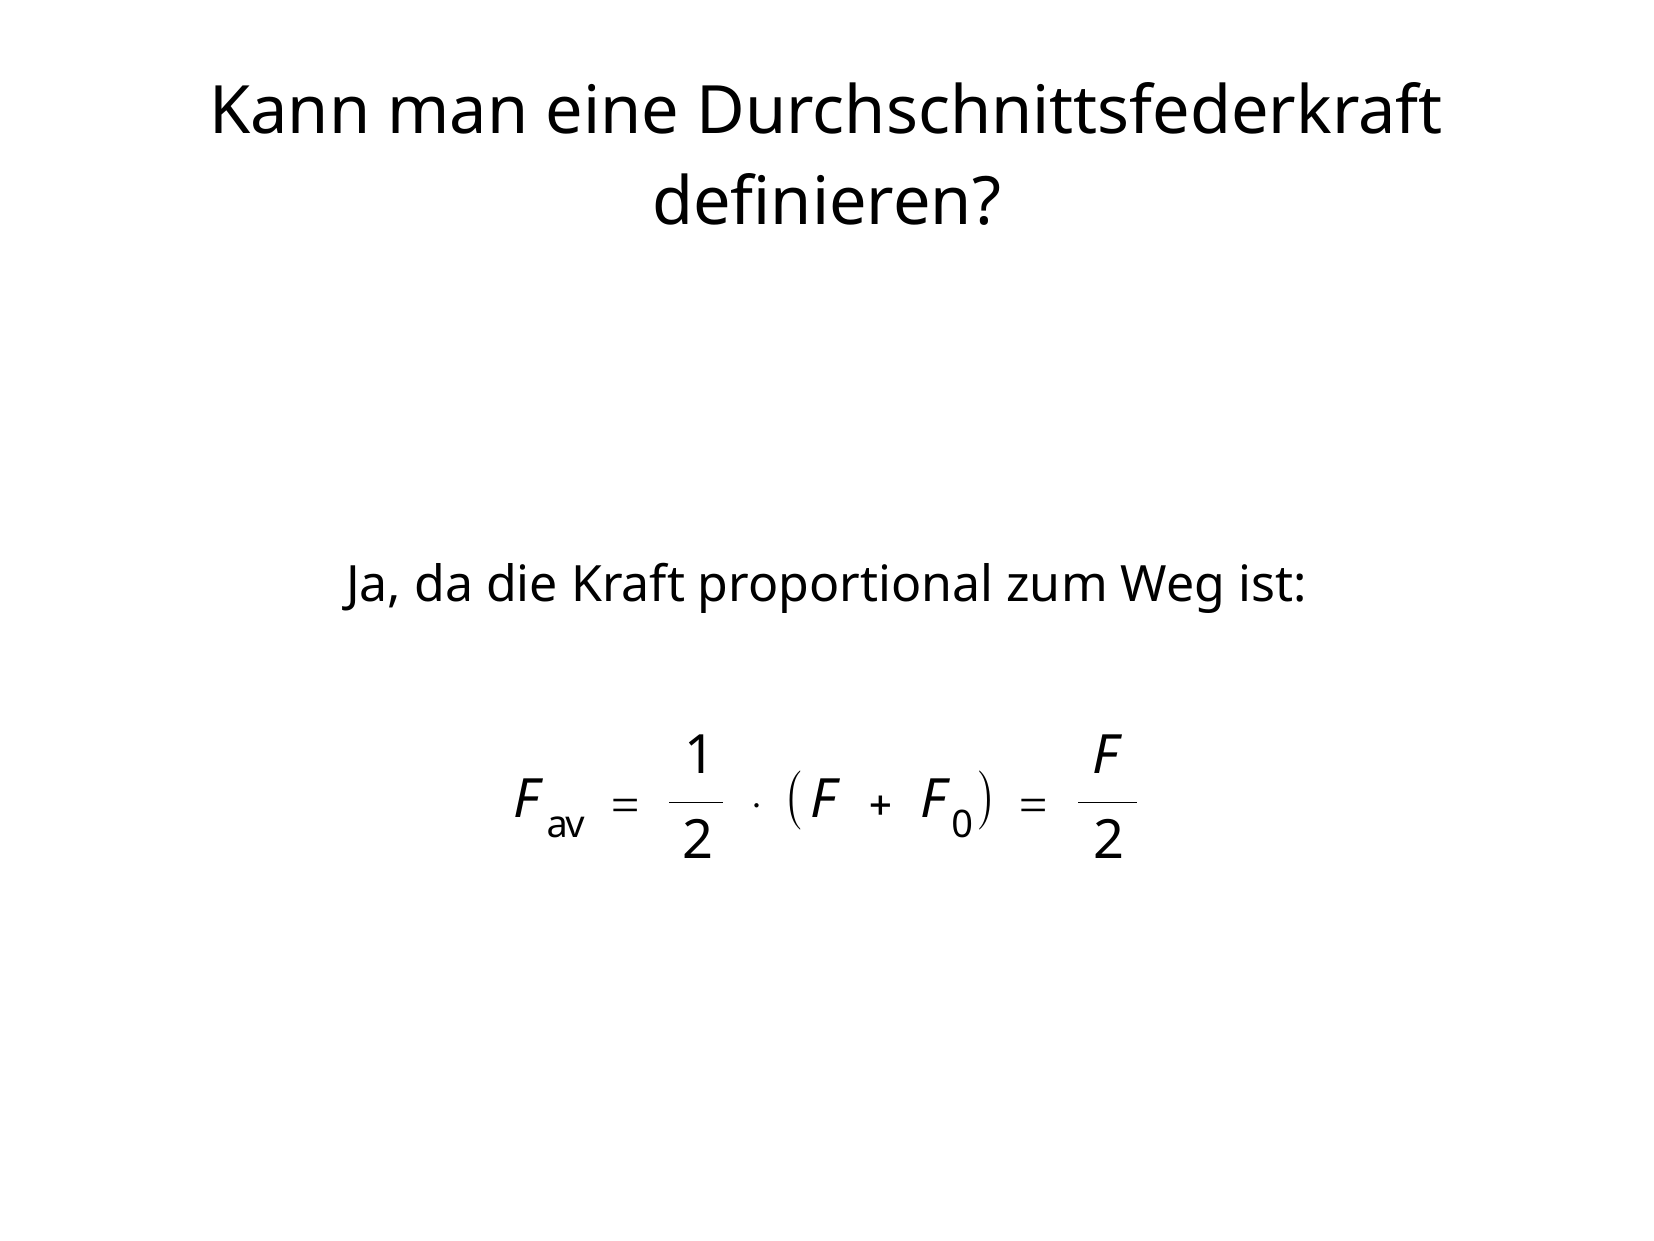

# Kann man eine Durchschnittsfederkraft definieren?
Ja, da die Kraft proportional zum Weg ist: